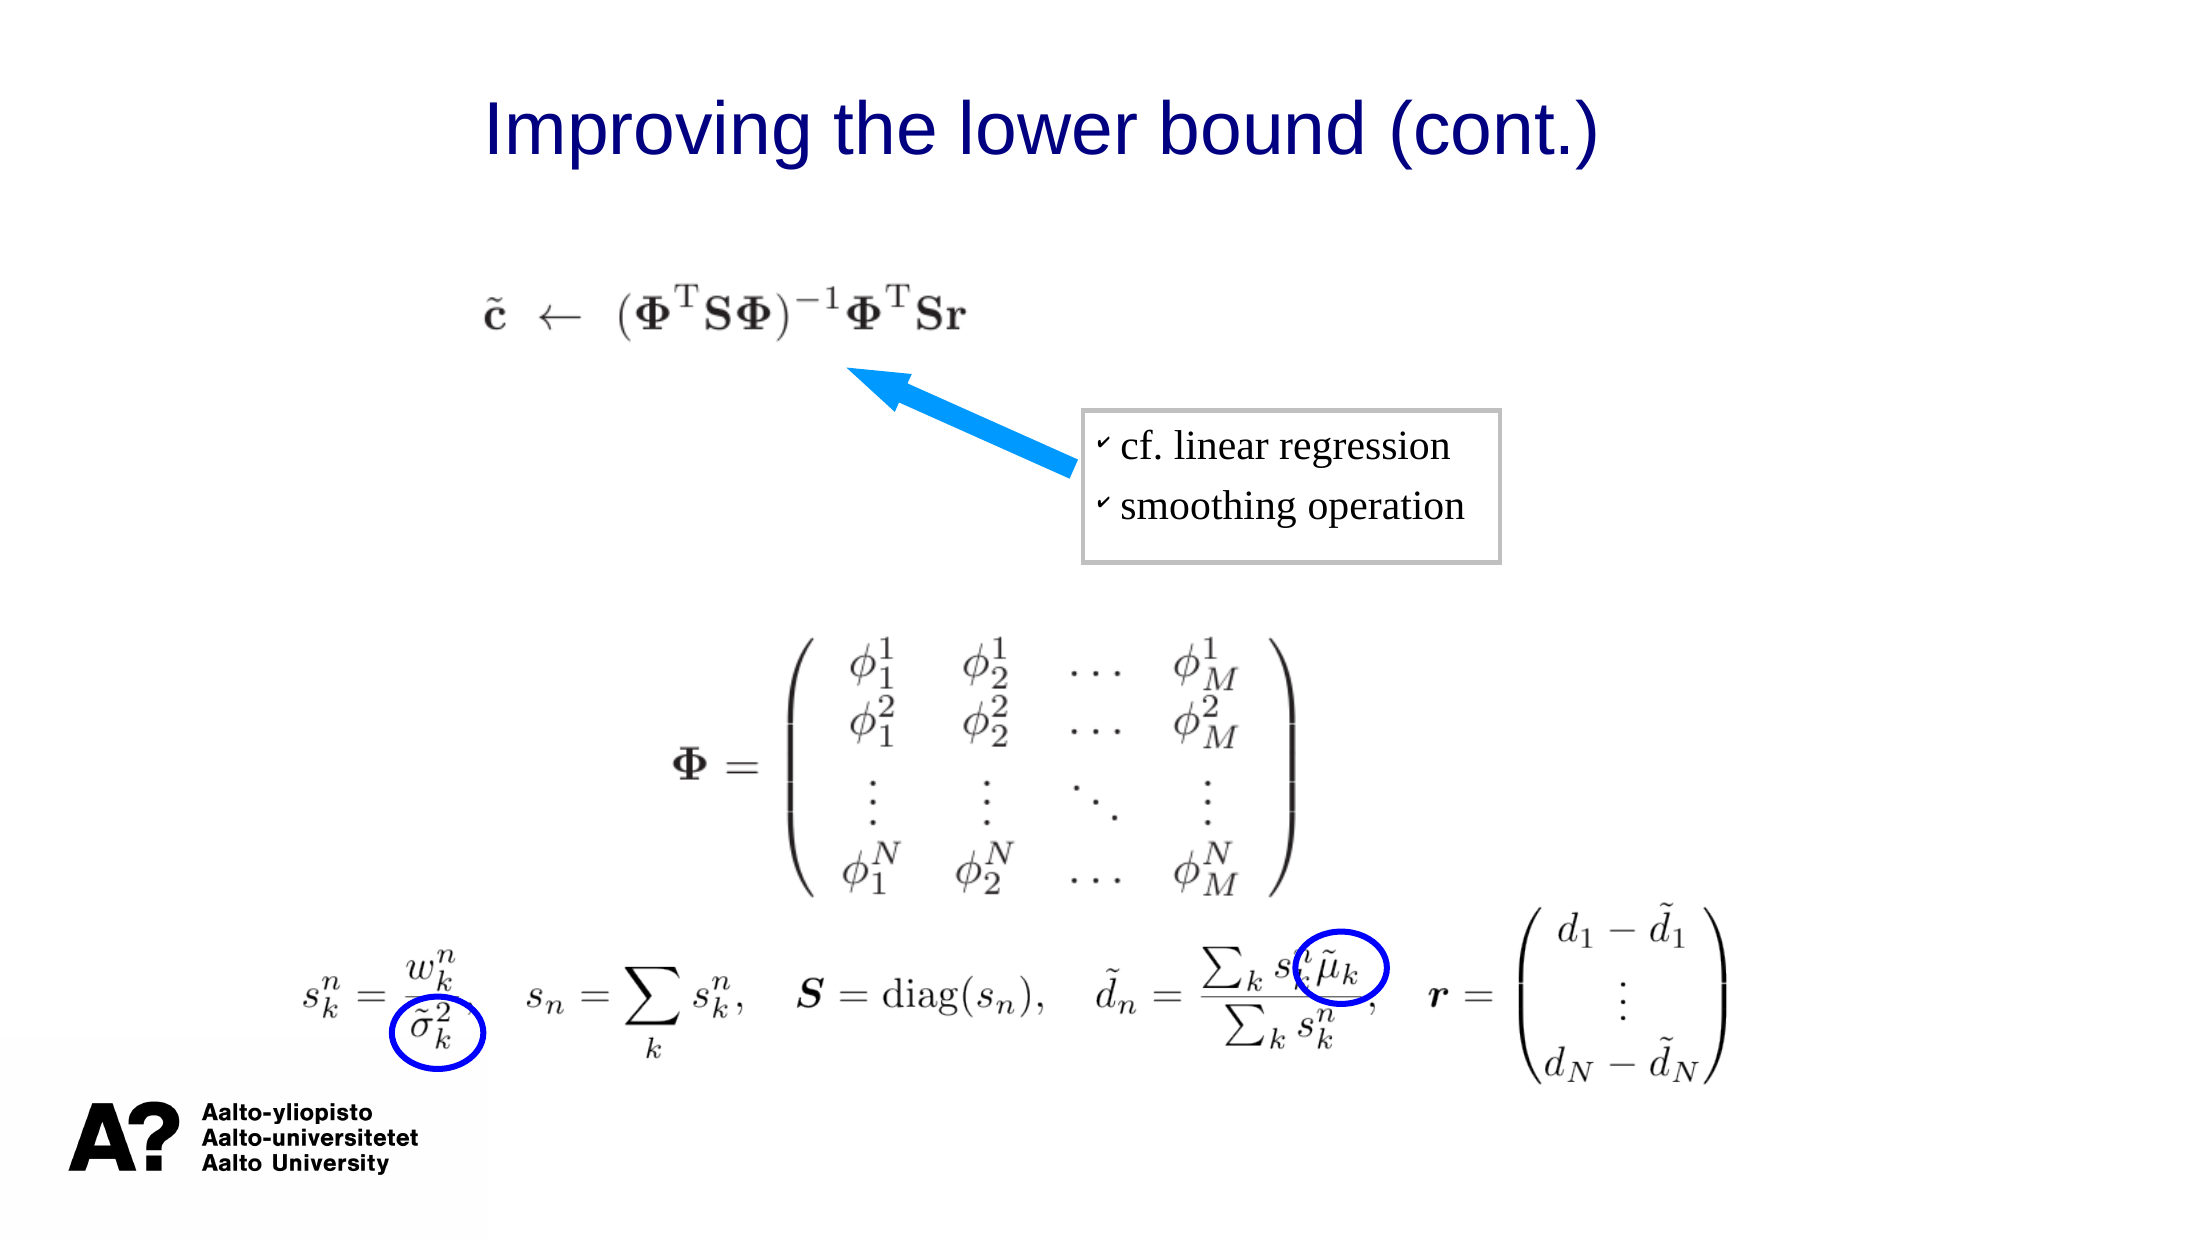

# Improving the lower bound (cont.)
 cf. linear regression
 smoothing operation